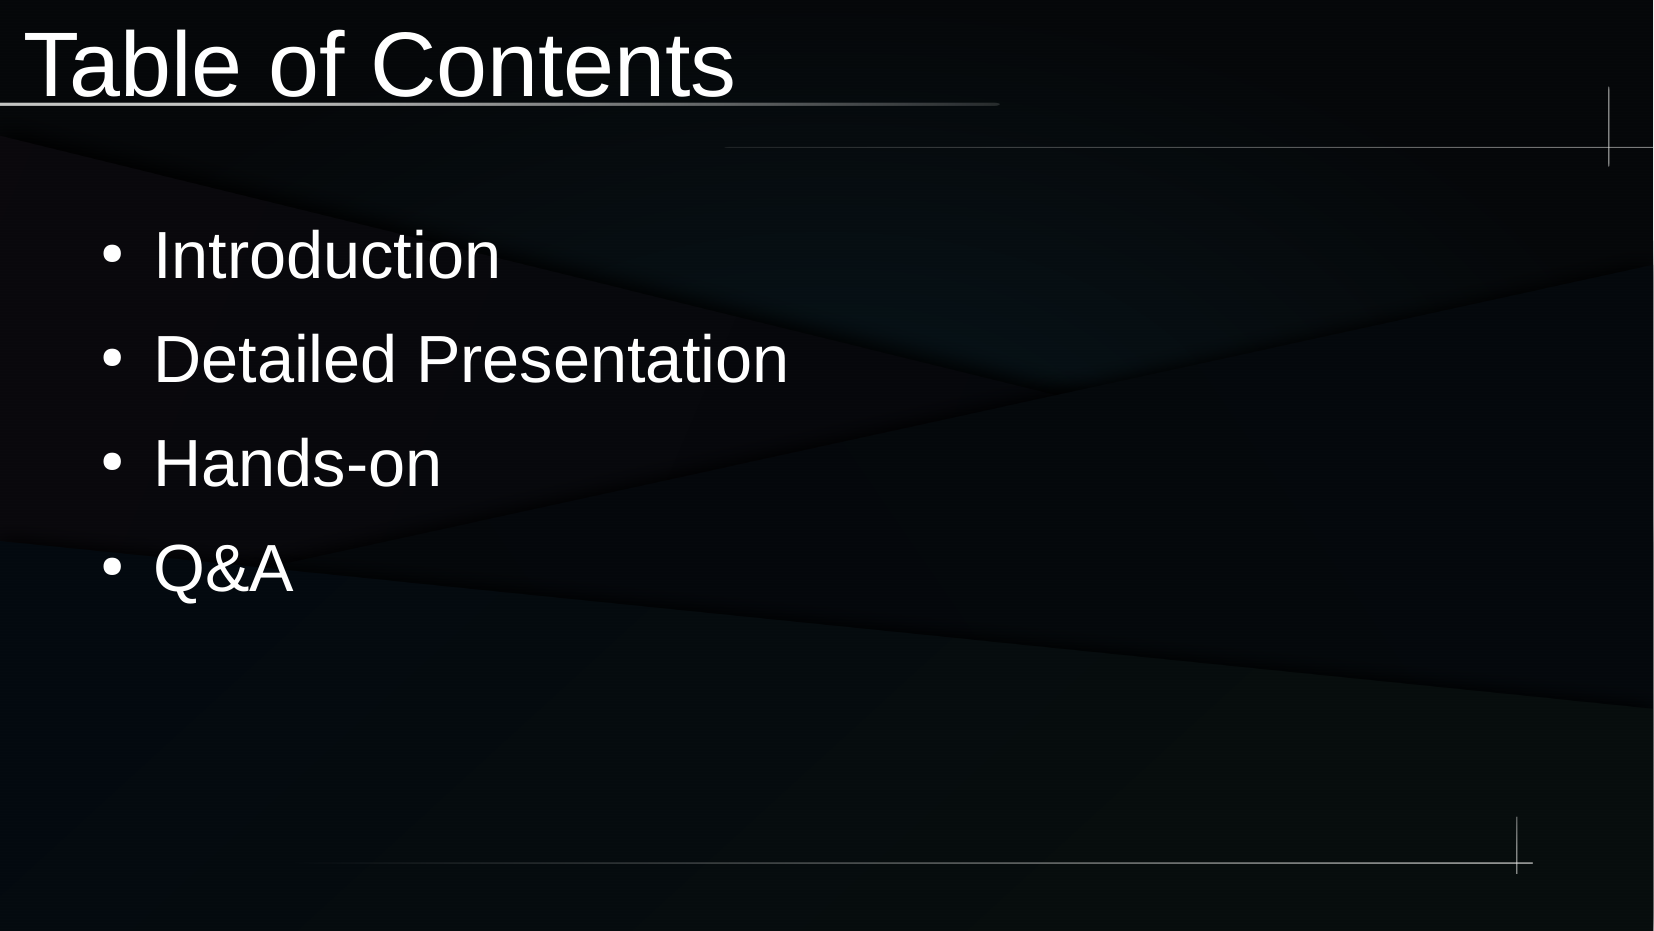

# Table of Contents
Introduction
Detailed Presentation
Hands-on
Q&A